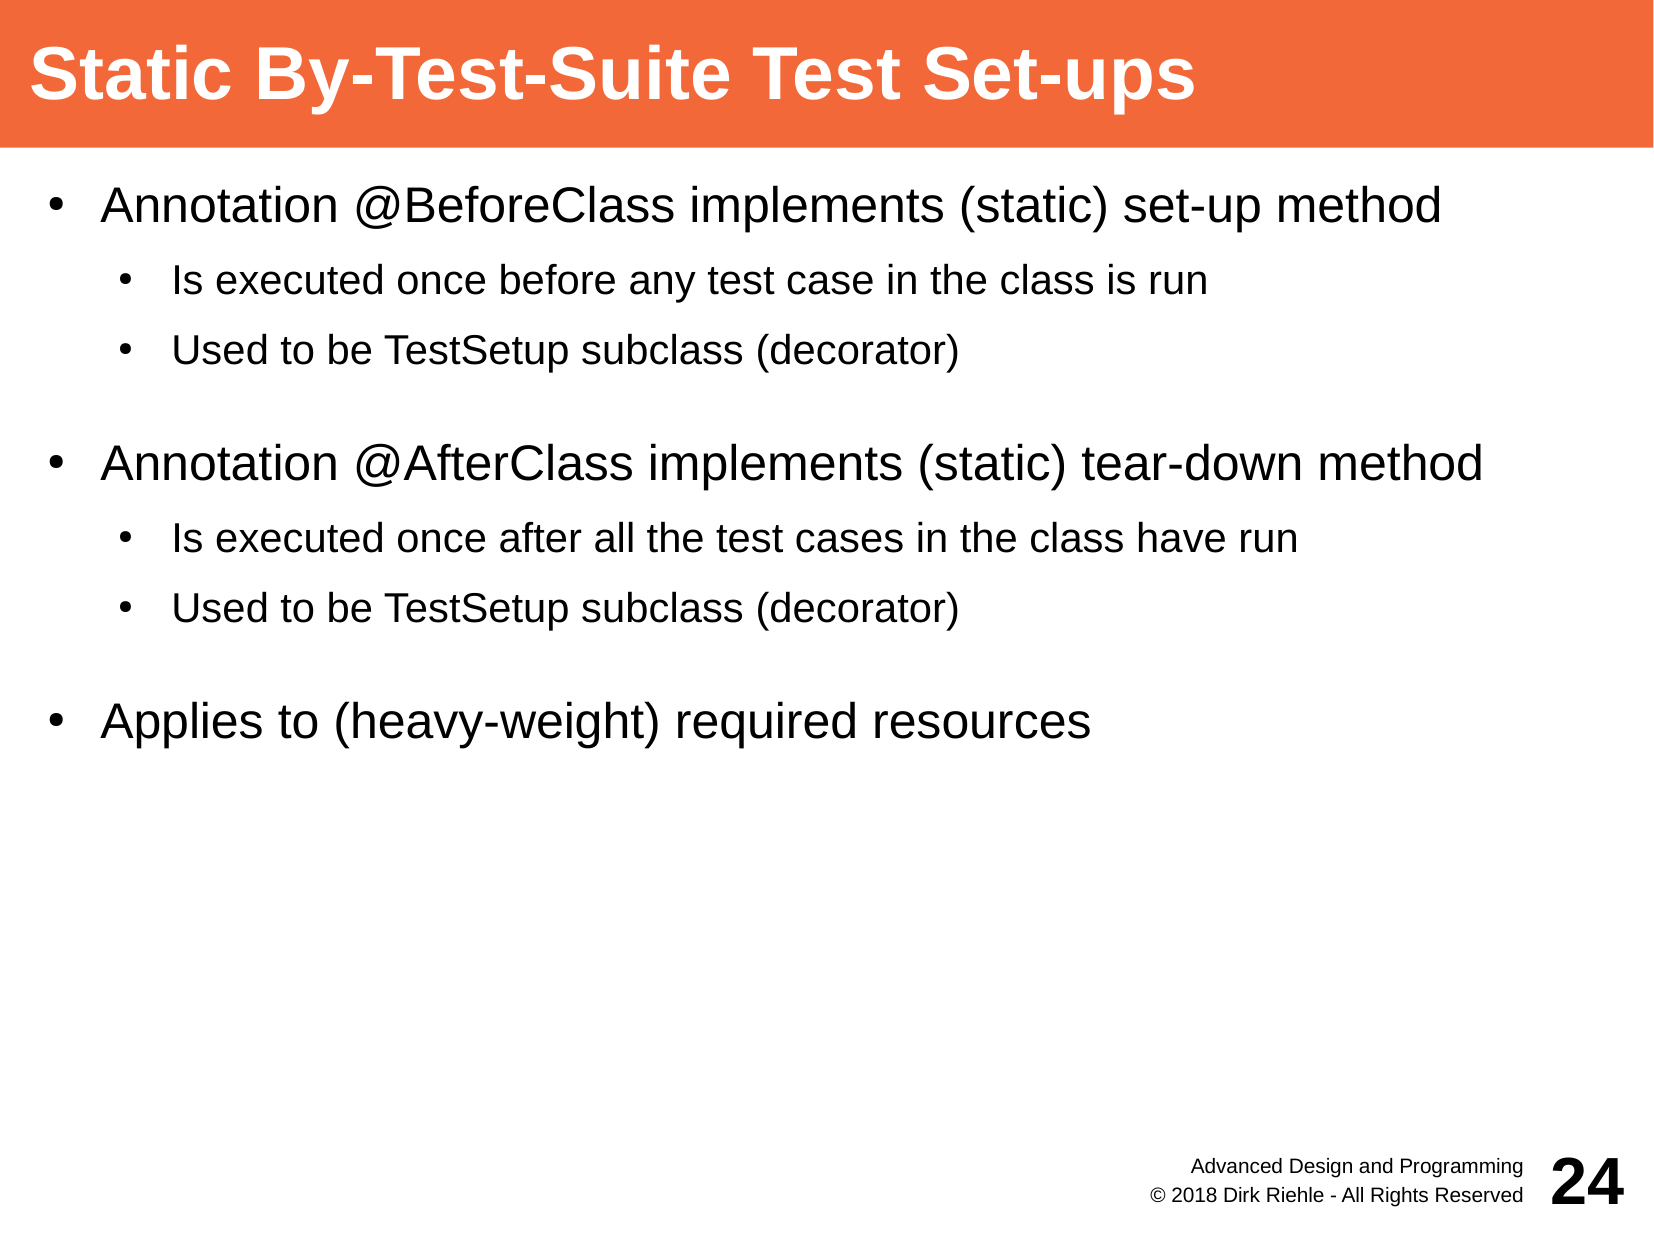

# Static By-Test-Suite Test Set-ups
Annotation @BeforeClass implements (static) set-up method
Is executed once before any test case in the class is run
Used to be TestSetup subclass (decorator)
Annotation @AfterClass implements (static) tear-down method
Is executed once after all the test cases in the class have run
Used to be TestSetup subclass (decorator)
Applies to (heavy-weight) required resources
Advanced Design and Programming
24
© 2018 Dirk Riehle - All Rights Reserved